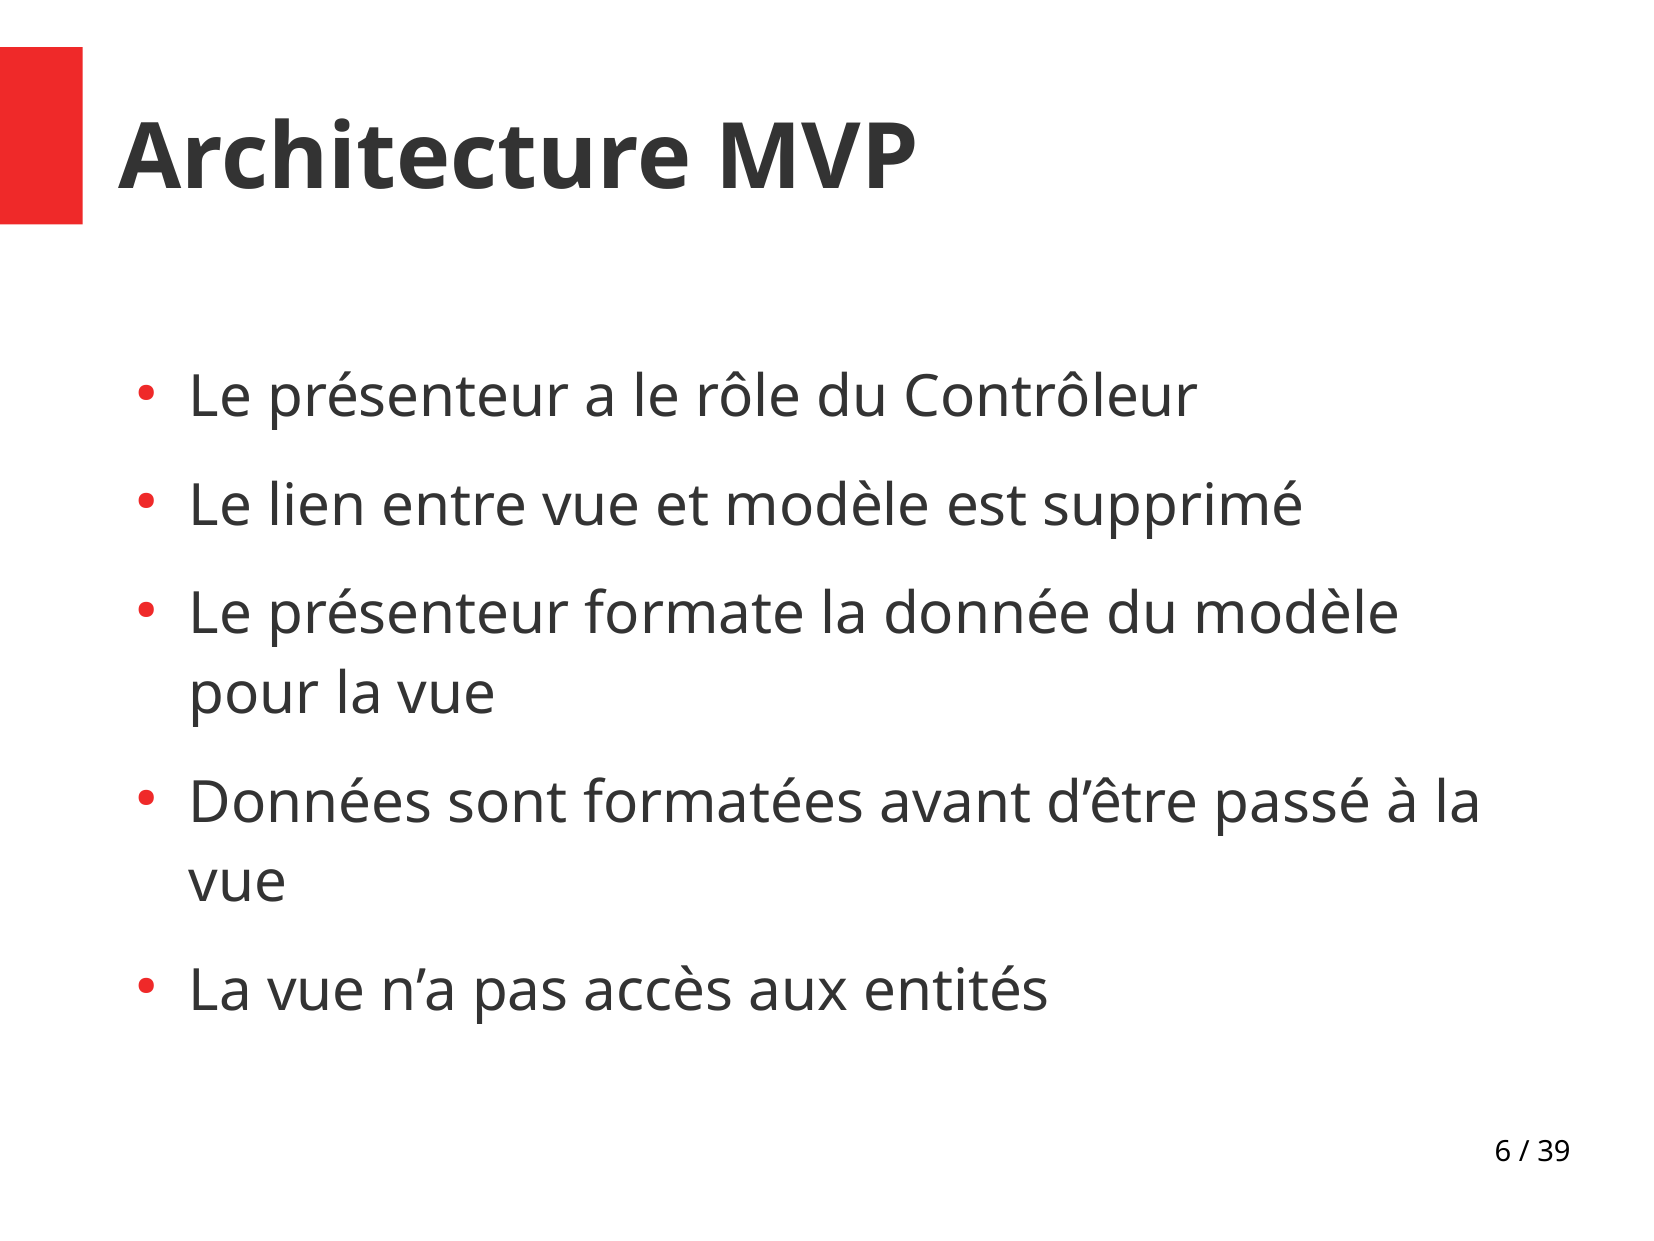

# Architecture MVP
Le présenteur a le rôle du Contrôleur
Le lien entre vue et modèle est supprimé
Le présenteur formate la donnée du modèle pour la vue
Données sont formatées avant d’être passé à la vue
La vue n’a pas accès aux entités
6